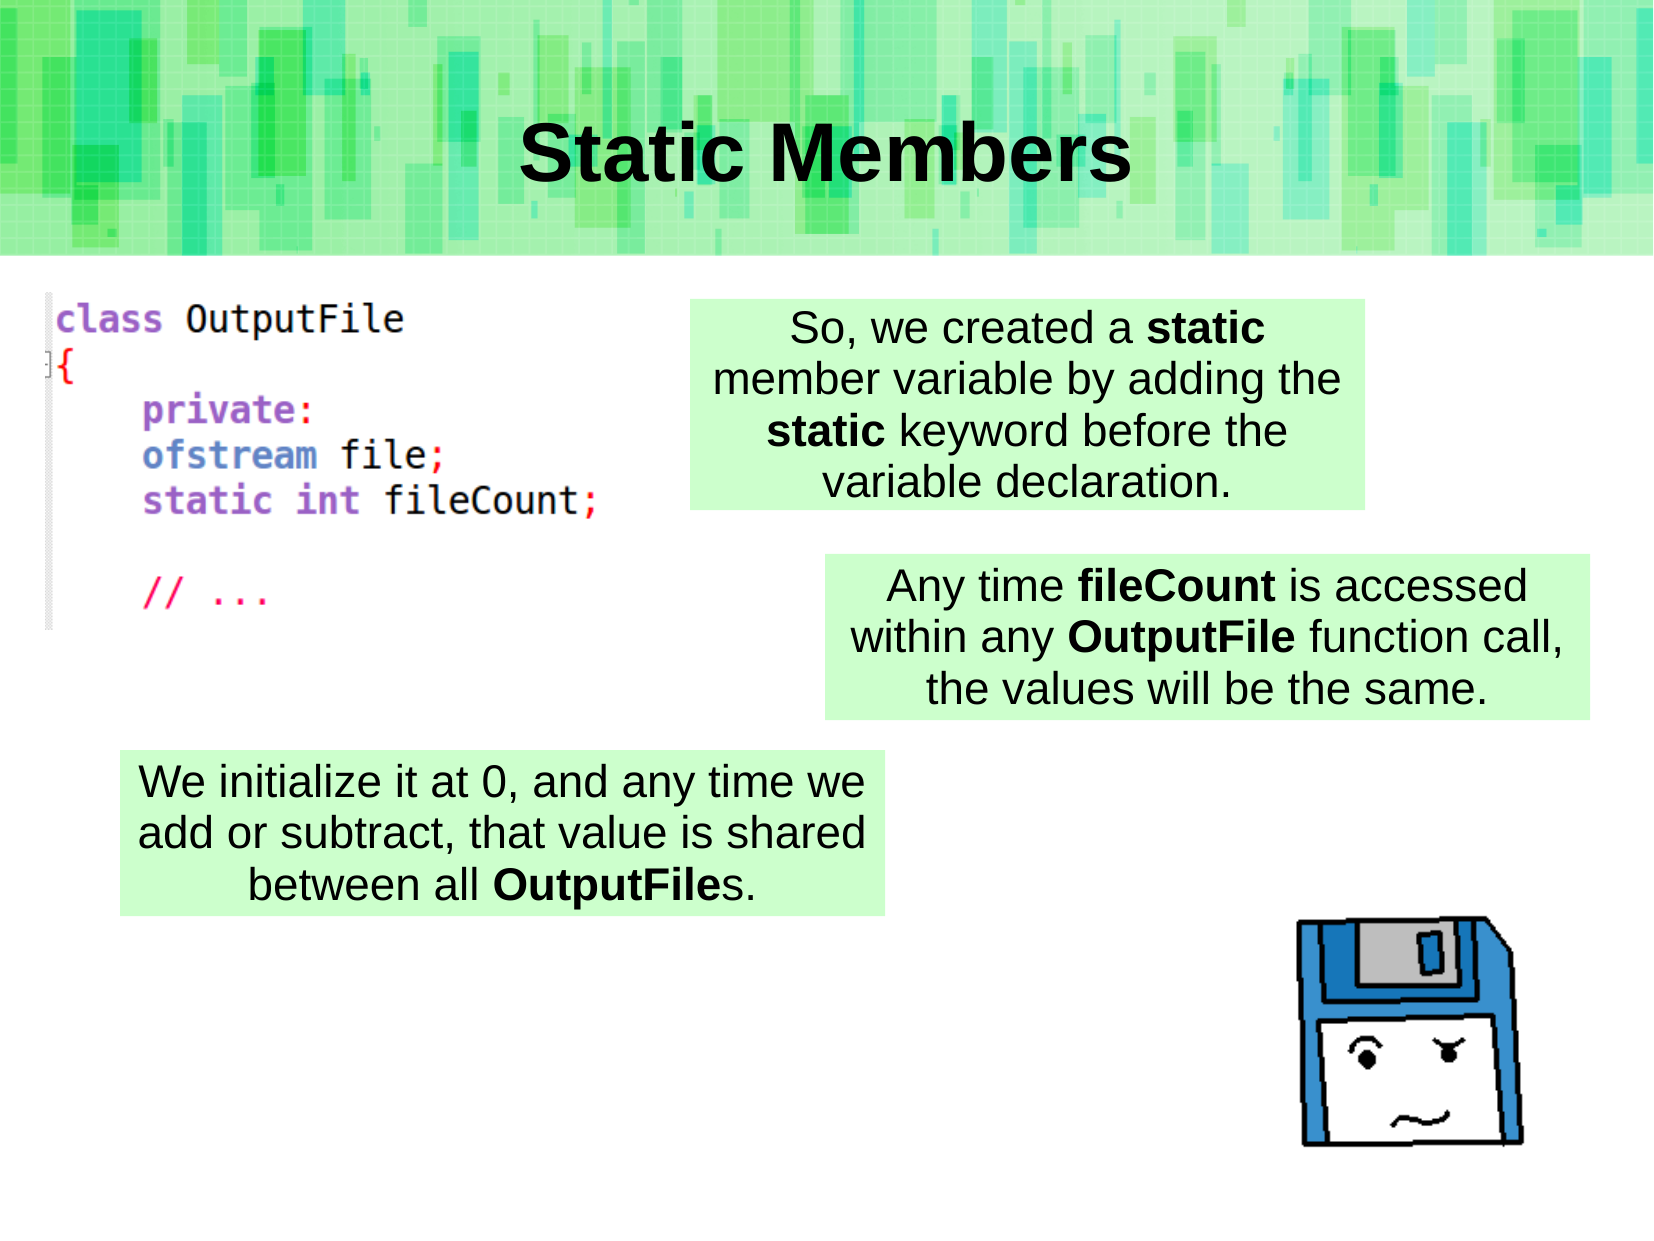

# Static Members
So, we created a static member variable by adding the static keyword before the variable declaration.
Any time fileCount is accessed within any OutputFile function call, the values will be the same.
We initialize it at 0, and any time we add or subtract, that value is shared between all OutputFiles.